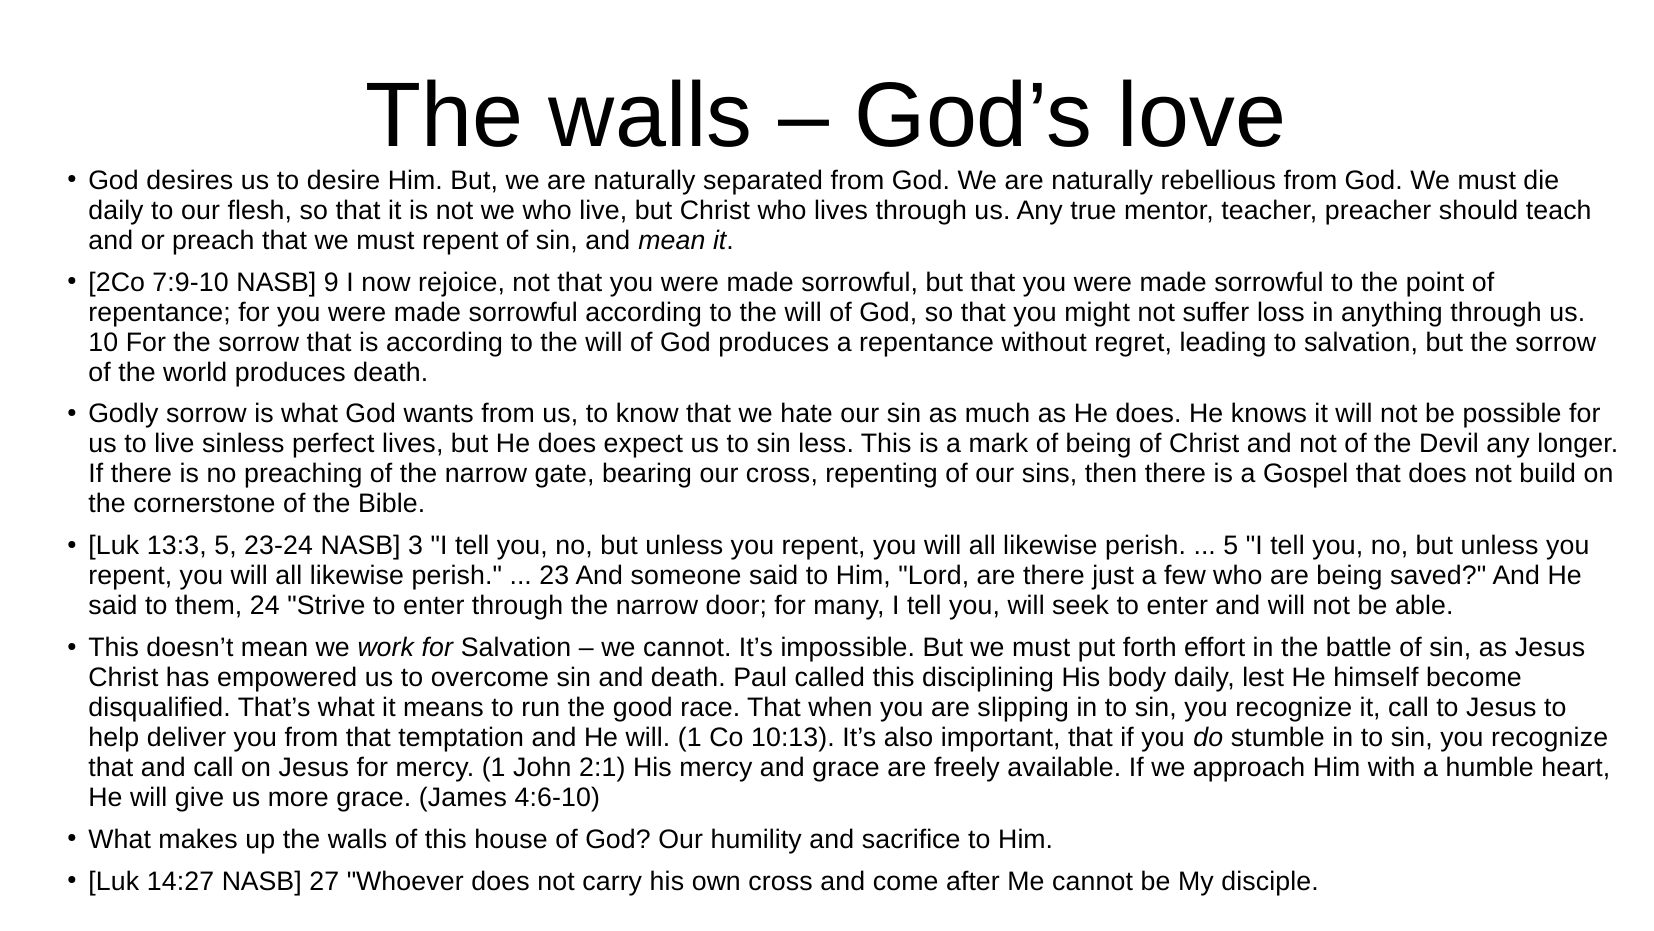

# The walls – God’s love
God desires us to desire Him. But, we are naturally separated from God. We are naturally rebellious from God. We must die daily to our flesh, so that it is not we who live, but Christ who lives through us. Any true mentor, teacher, preacher should teach and or preach that we must repent of sin, and mean it.
[2Co 7:9-10 NASB] 9 I now rejoice, not that you were made sorrowful, but that you were made sorrowful to the point of repentance; for you were made sorrowful according to the will of God, so that you might not suffer loss in anything through us. 10 For the sorrow that is according to the will of God produces a repentance without regret, leading to salvation, but the sorrow of the world produces death.
Godly sorrow is what God wants from us, to know that we hate our sin as much as He does. He knows it will not be possible for us to live sinless perfect lives, but He does expect us to sin less. This is a mark of being of Christ and not of the Devil any longer. If there is no preaching of the narrow gate, bearing our cross, repenting of our sins, then there is a Gospel that does not build on the cornerstone of the Bible.
[Luk 13:3, 5, 23-24 NASB] 3 "I tell you, no, but unless you repent, you will all likewise perish. ... 5 "I tell you, no, but unless you repent, you will all likewise perish." ... 23 And someone said to Him, "Lord, are there just a few who are being saved?" And He said to them, 24 "Strive to enter through the narrow door; for many, I tell you, will seek to enter and will not be able.
This doesn’t mean we work for Salvation – we cannot. It’s impossible. But we must put forth effort in the battle of sin, as Jesus Christ has empowered us to overcome sin and death. Paul called this disciplining His body daily, lest He himself become disqualified. That’s what it means to run the good race. That when you are slipping in to sin, you recognize it, call to Jesus to help deliver you from that temptation and He will. (1 Co 10:13). It’s also important, that if you do stumble in to sin, you recognize that and call on Jesus for mercy. (1 John 2:1) His mercy and grace are freely available. If we approach Him with a humble heart, He will give us more grace. (James 4:6-10)
What makes up the walls of this house of God? Our humility and sacrifice to Him.
[Luk 14:27 NASB] 27 "Whoever does not carry his own cross and come after Me cannot be My disciple.